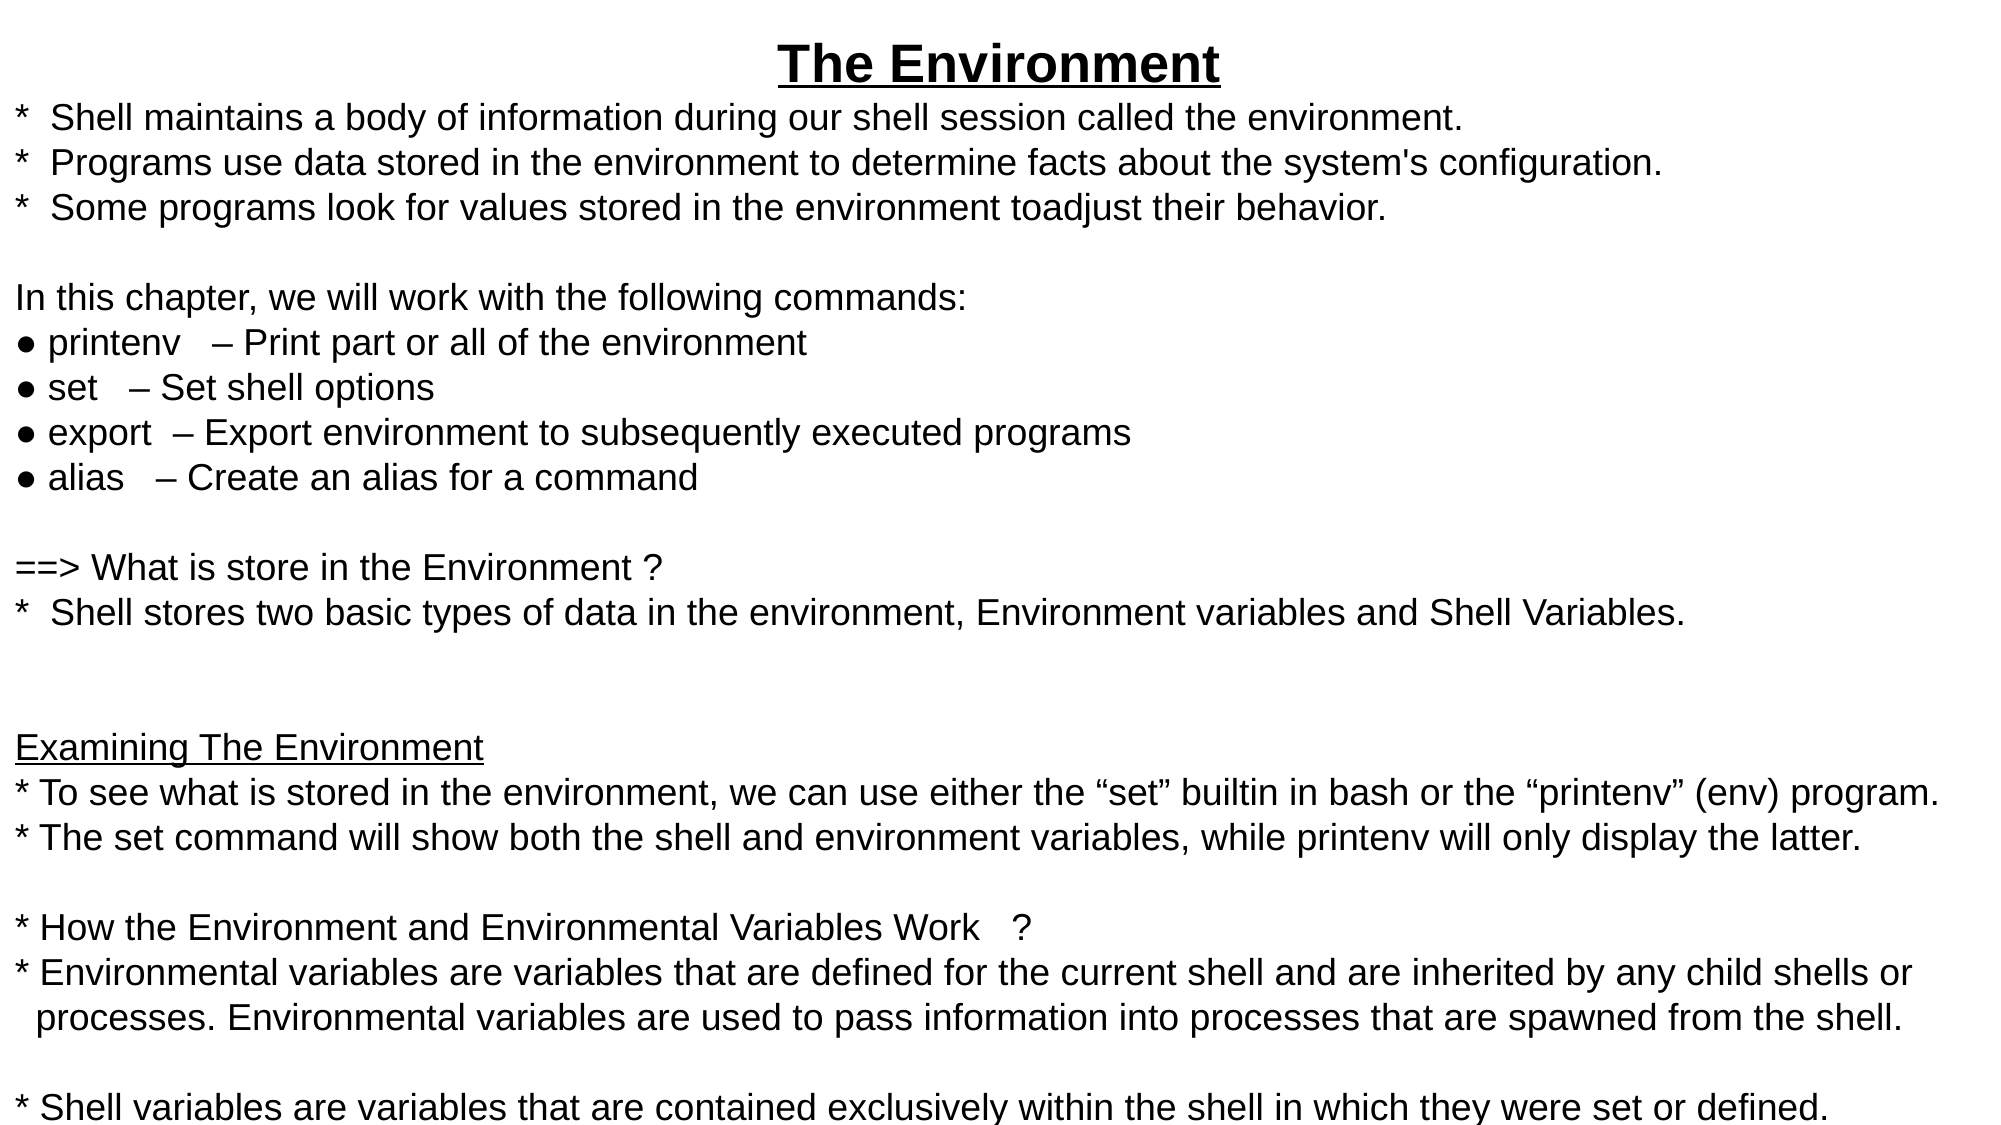

The Environment
* Shell maintains a body of information during our shell session called the environment.
* Programs use data stored in the environment to determine facts about the system's configuration.
* Some programs look for values stored in the environment toadjust their behavior.
In this chapter, we will work with the following commands:
● printenv – Print part or all of the environment
● set – Set shell options
● export – Export environment to subsequently executed programs
● alias – Create an alias for a command
==> What is store in the Environment ?
* Shell stores two basic types of data in the environment, Environment variables and Shell Variables.
Examining The Environment
* To see what is stored in the environment, we can use either the “set” builtin in bash or the “printenv” (env) program.
* The set command will show both the shell and environment variables, while printenv will only display the latter.
* How the Environment and Environmental Variables Work ?
* Environmental variables are variables that are defined for the current shell and are inherited by any child shells or processes. Environmental variables are used to pass information into processes that are spawned from the shell.
* Shell variables are variables that are contained exclusively within the shell in which they were set or defined.